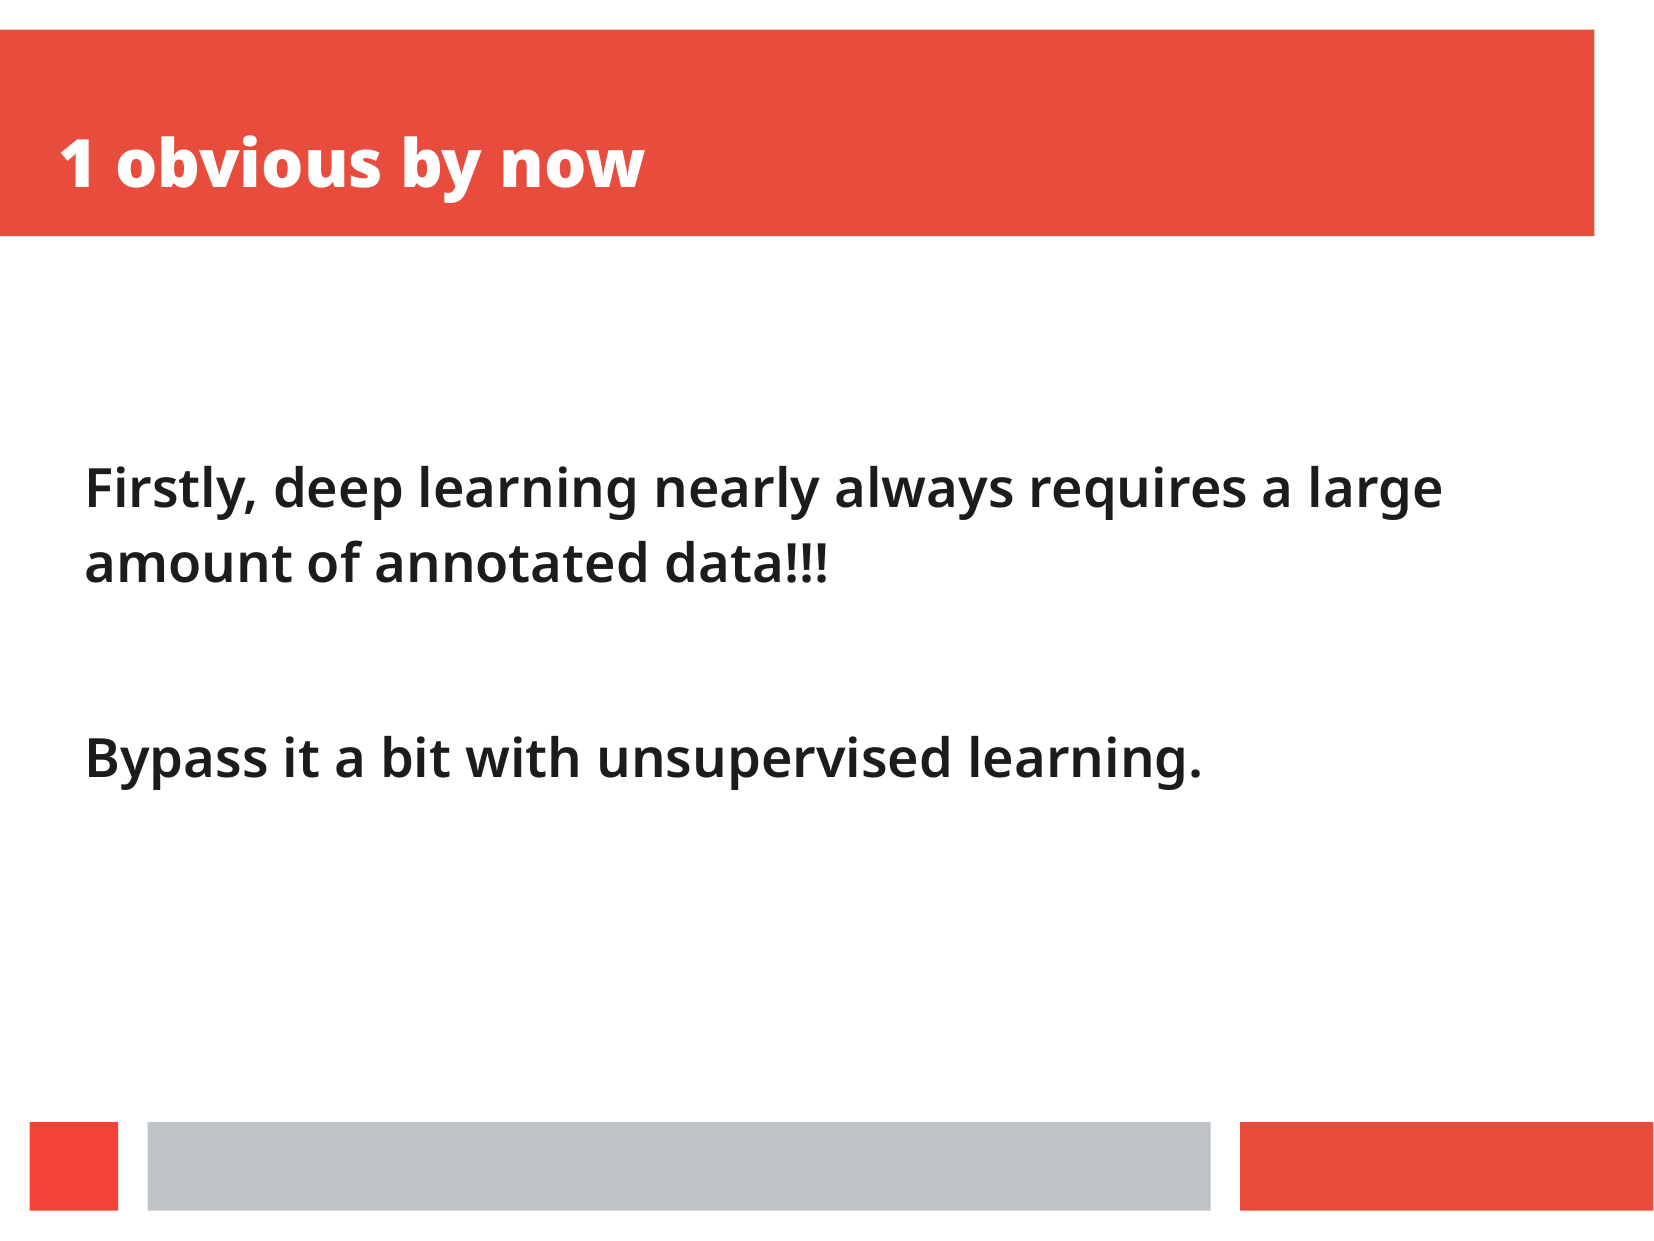

# 1 obvious by now
Firstly, deep learning nearly always requires a large amount of annotated data!!!
Bypass it a bit with unsupervised learning.